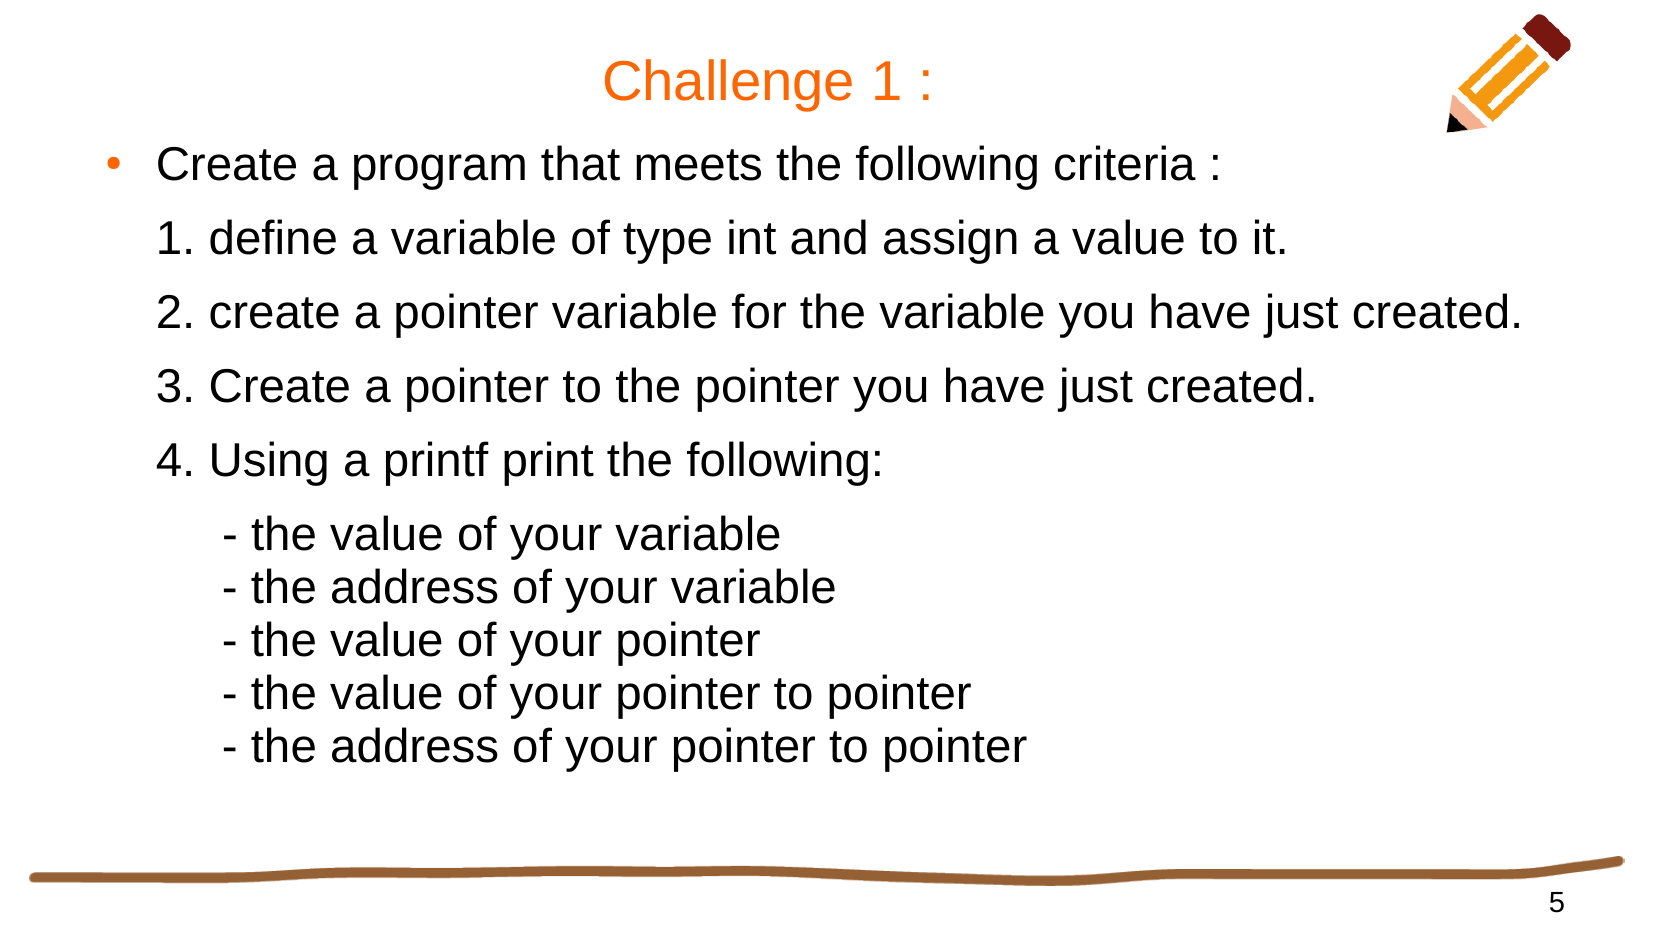

# Challenge 1 :
Create a program that meets the following criteria :
1. define a variable of type int and assign a value to it.
2. create a pointer variable for the variable you have just created.
3. Create a pointer to the pointer you have just created.
4. Using a printf print the following:
 - the value of your variable
 - the address of your variable
 - the value of your pointer
 - the value of your pointer to pointer
 - the address of your pointer to pointer
5